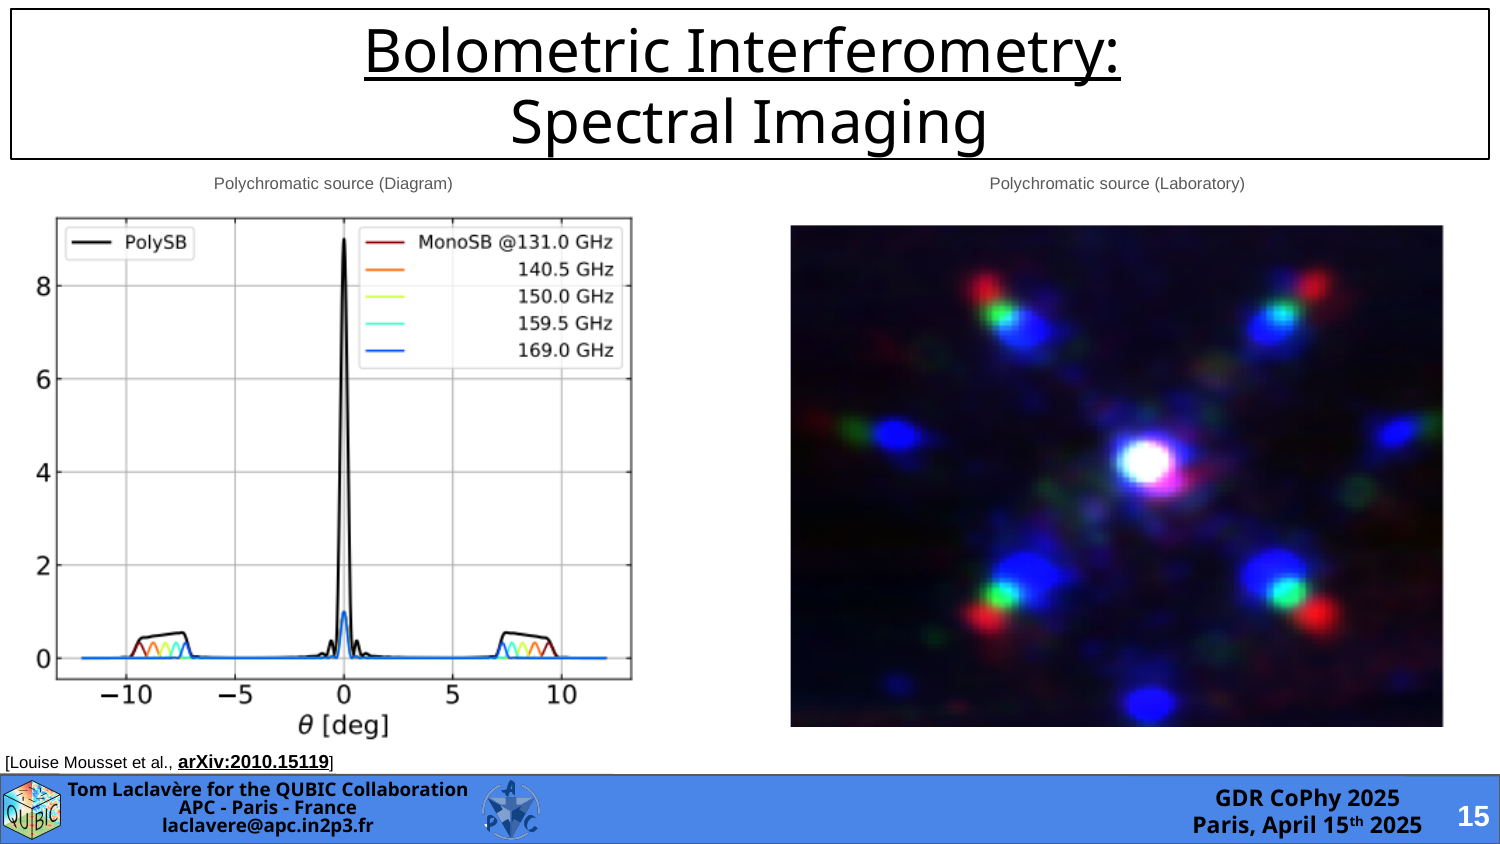

# Bolometric Interferometry: Spectral Imaging
Polychromatic source (Diagram)
Polychromatic source (Laboratory)
[Louise Mousset et al., arXiv:2010.15119]